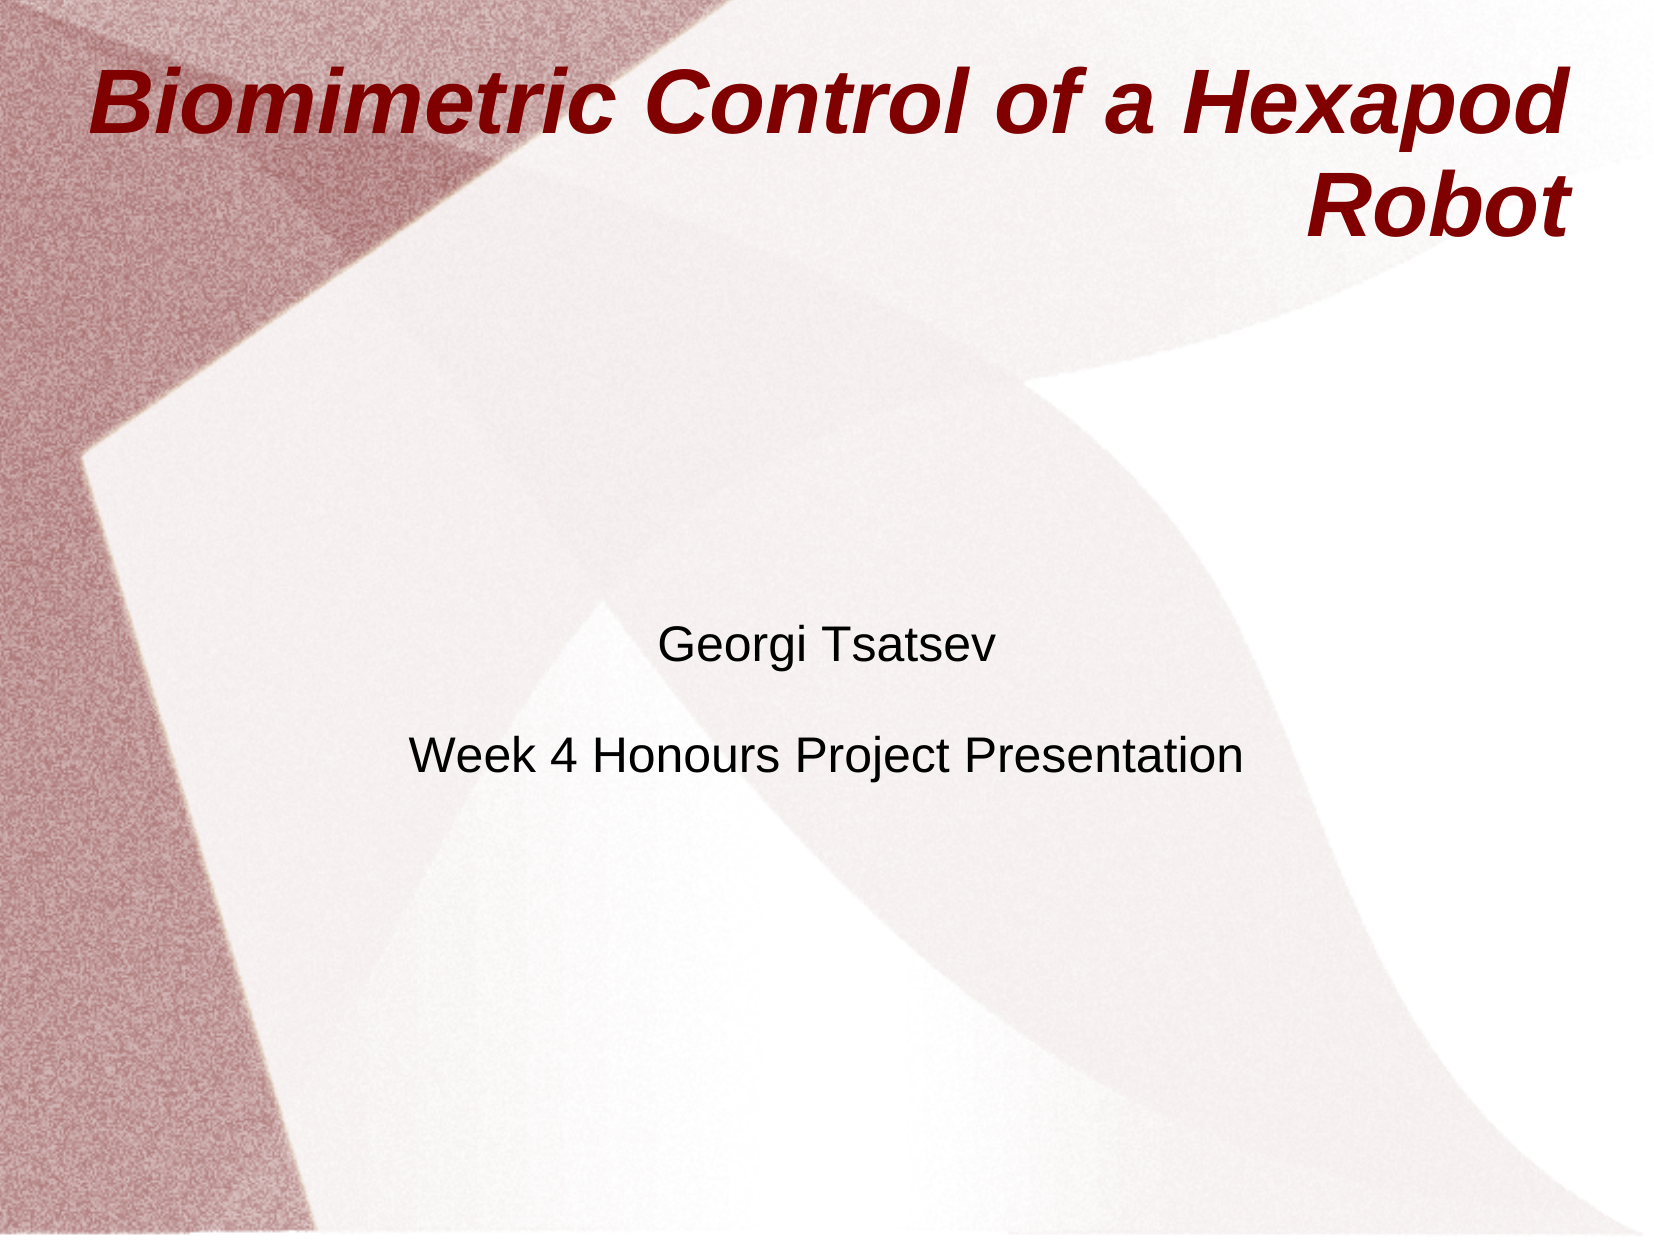

# Biomimetric Control of a Hexapod Robot
Georgi Tsatsev
Week 4 Honours Project Presentation